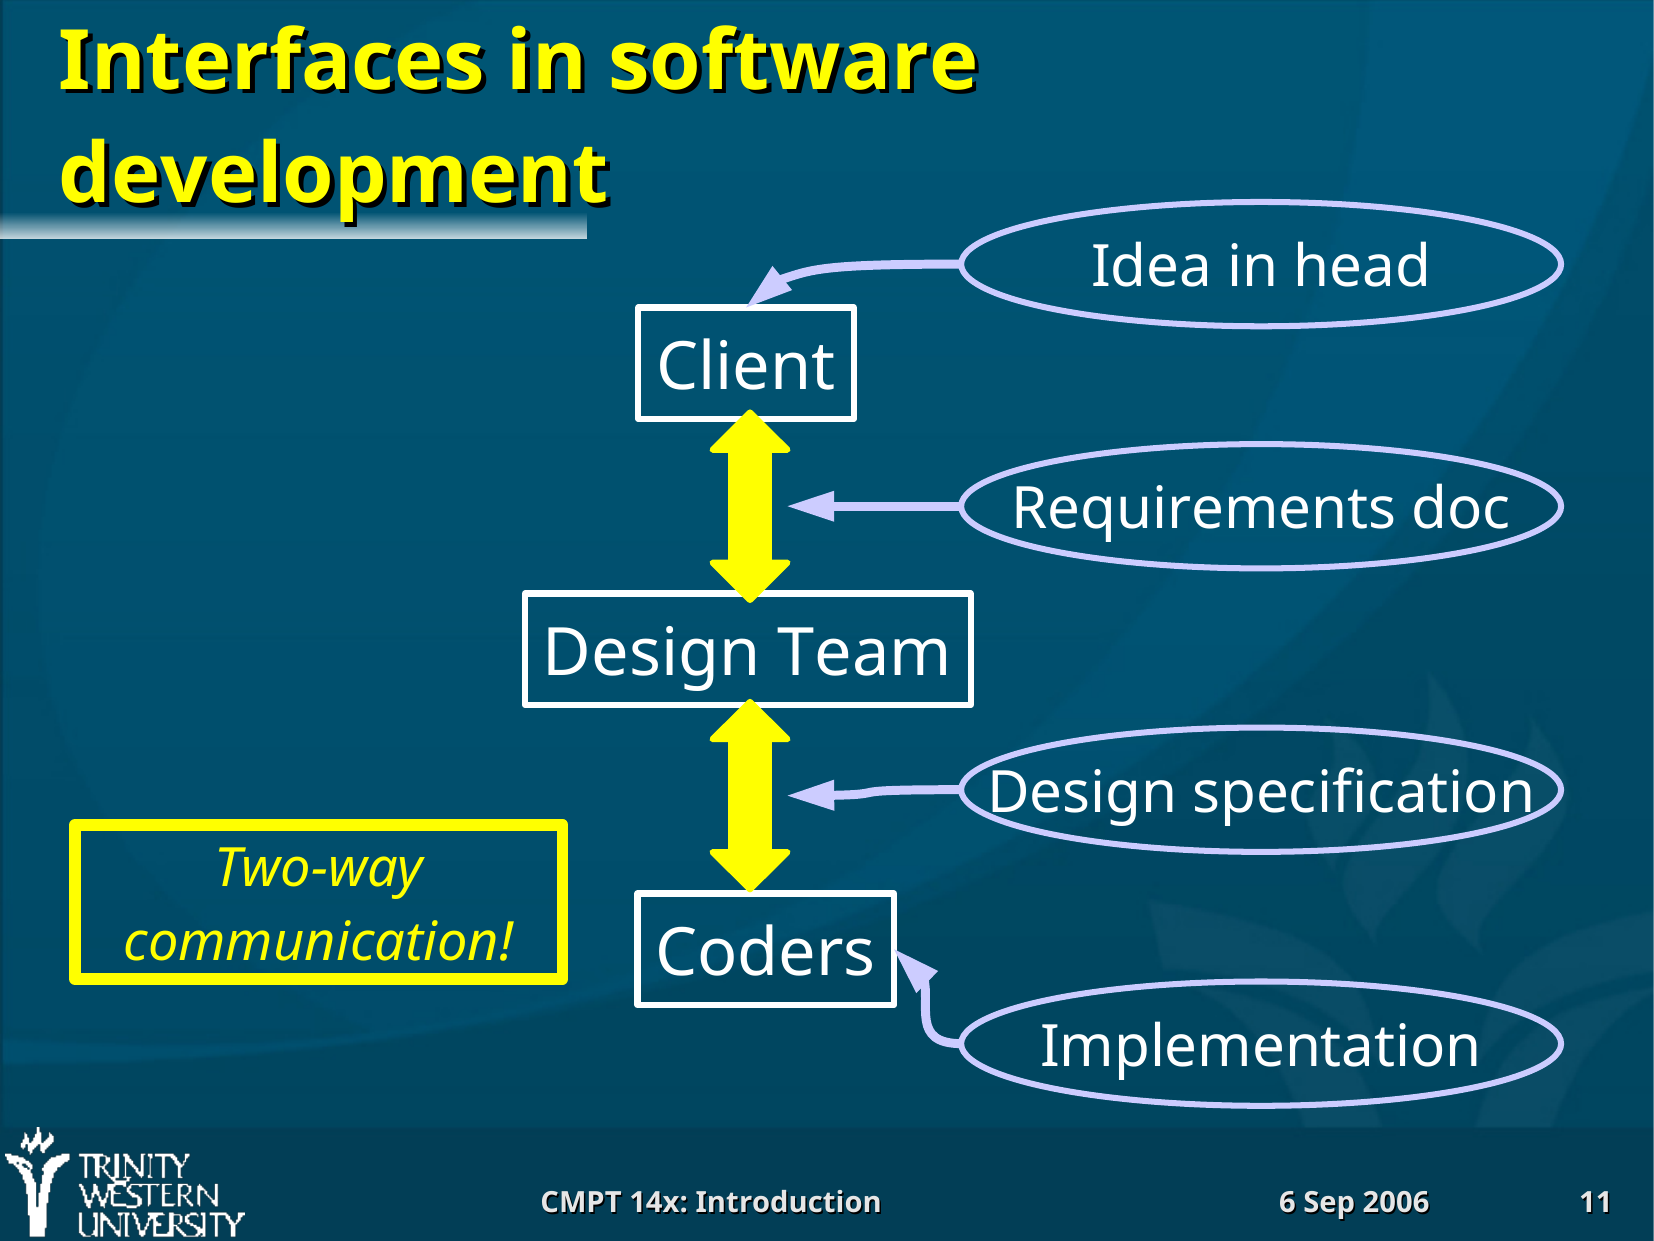

# Interfaces in software development
Idea in head
Client
Requirements doc
Design Team
Design specification
Two-way
communication!
Coders
Implementation
CMPT 14x: Introduction
6 Sep 2006
11